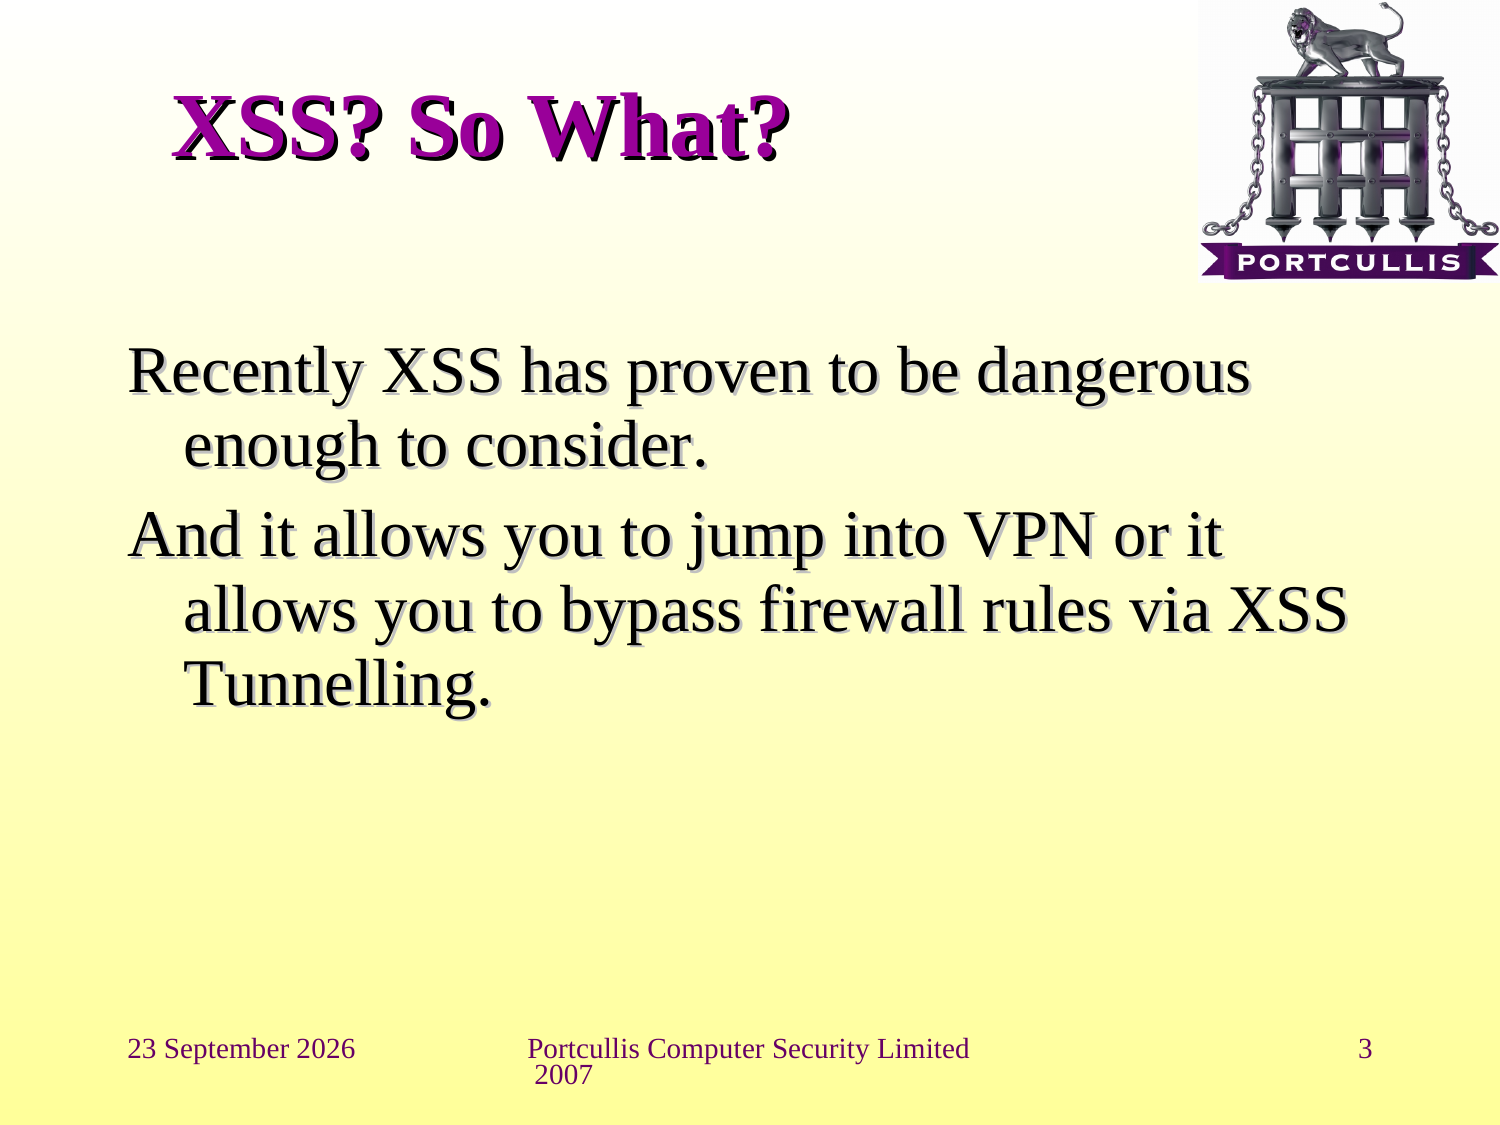

# XSS? So What?
Recently XSS has proven to be dangerous enough to consider.
And it allows you to jump into VPN or it allows you to bypass firewall rules via XSS Tunnelling.
Portcullis Computer Security Limited 2007
3